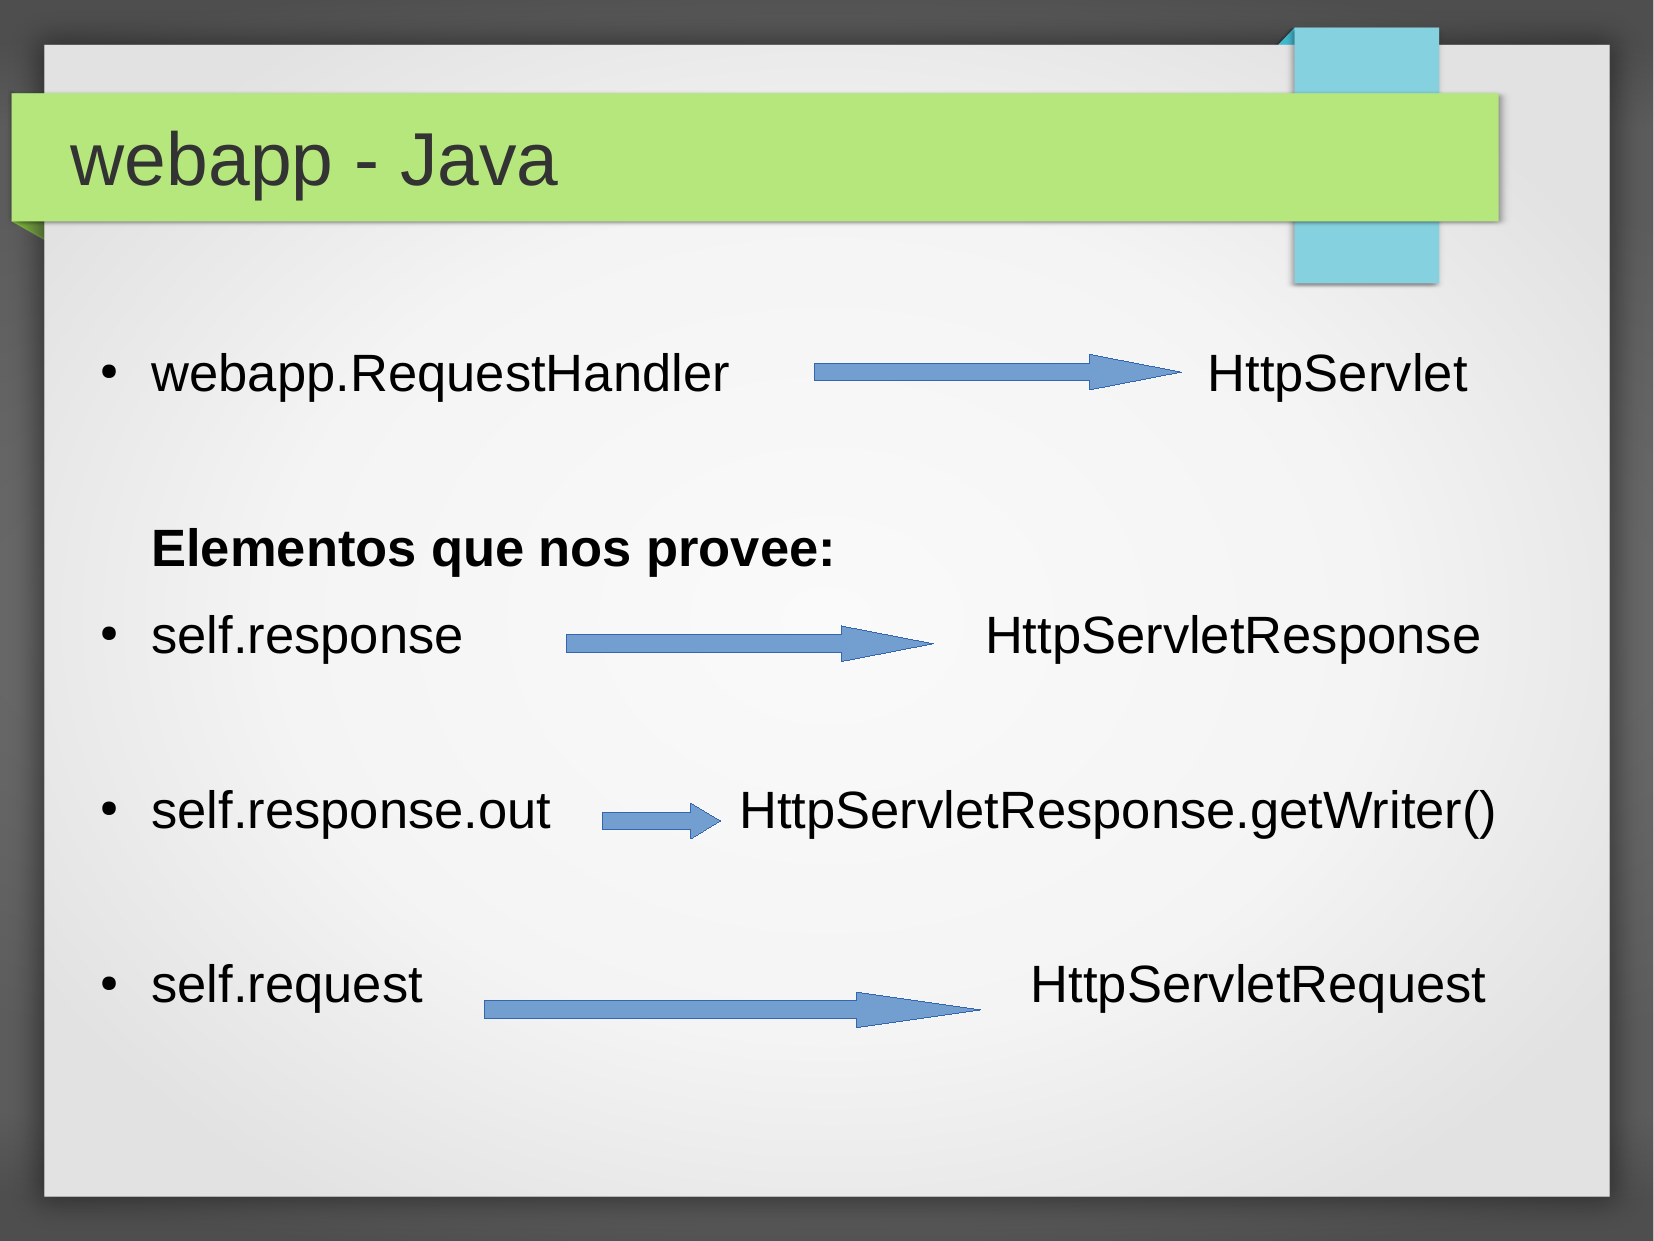

# webapp - Java
webapp.RequestHandler HttpServlet
Elementos que nos provee:
self.response HttpServletResponse
self.response.out HttpServletResponse.getWriter()
self.request HttpServletRequest